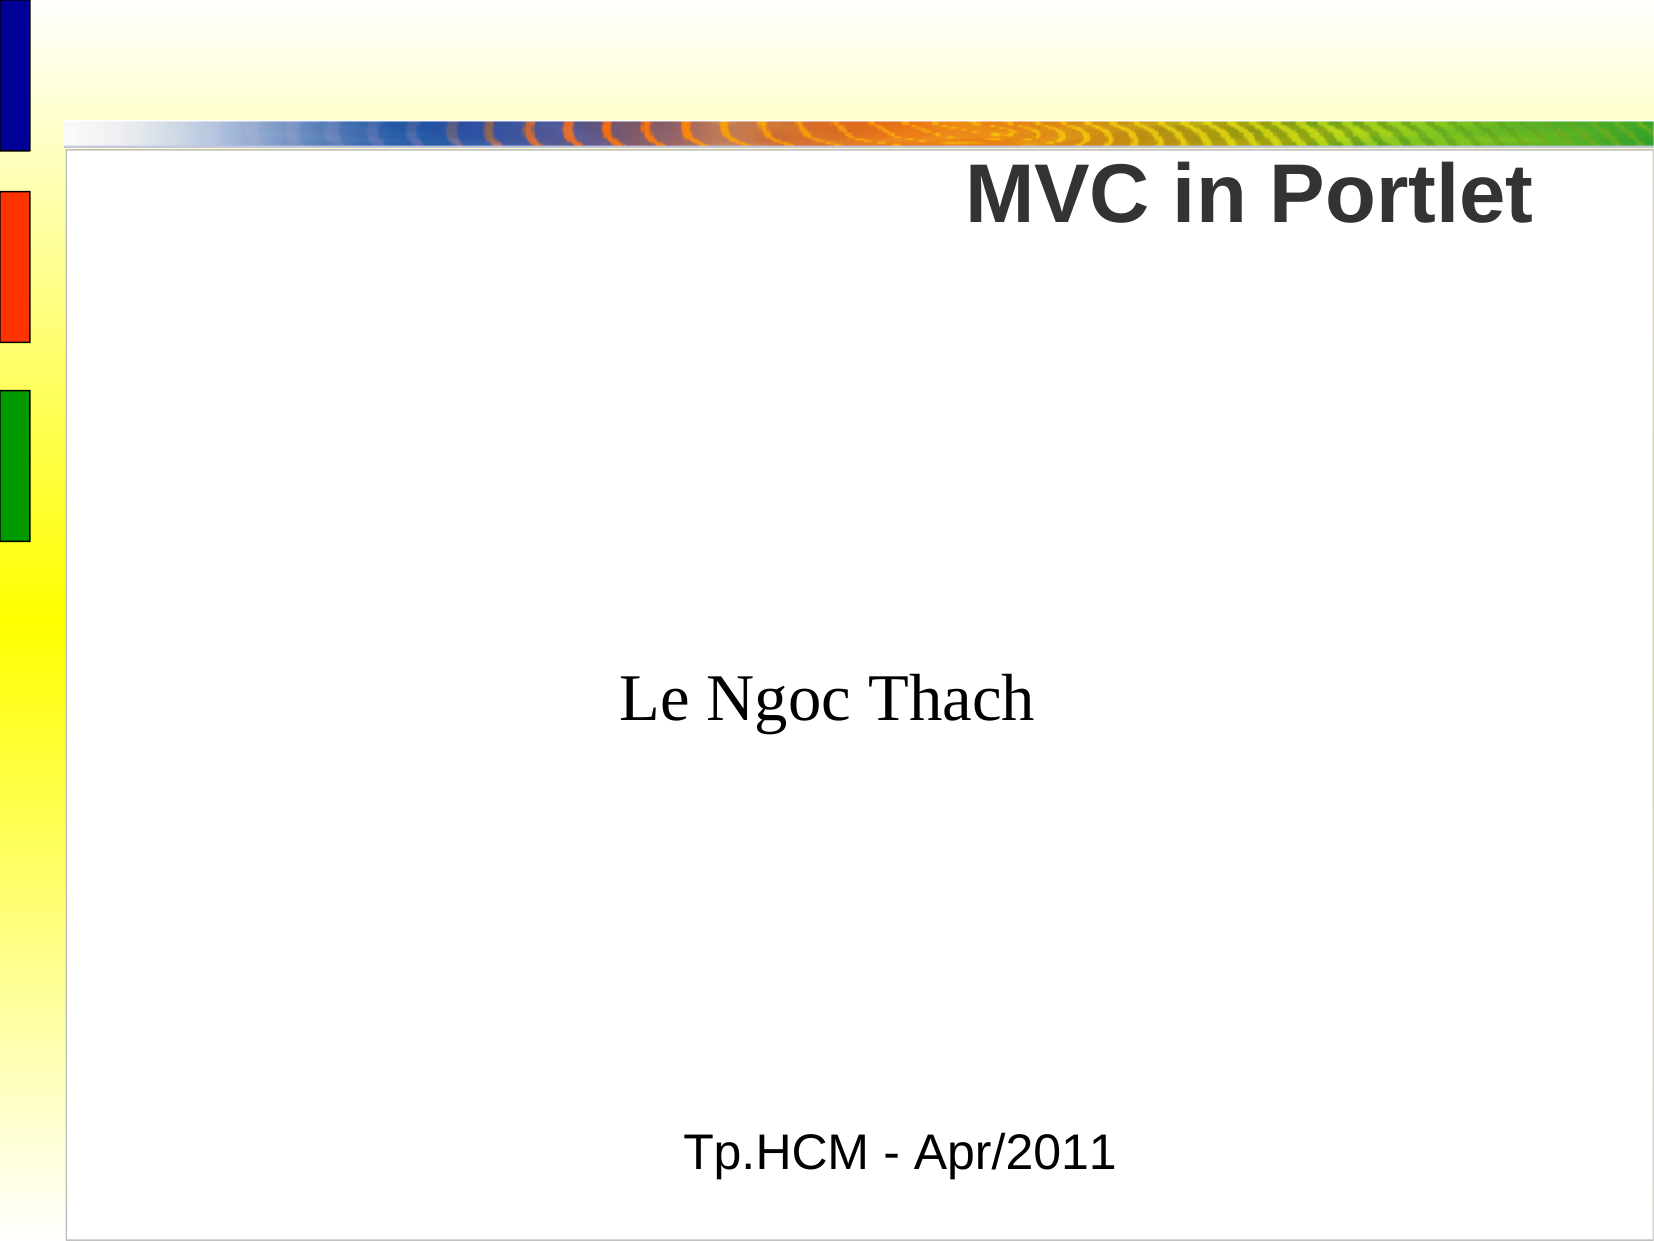

# MVC in Portlet
Le Ngoc Thach
Tp.HCM - Apr/2011